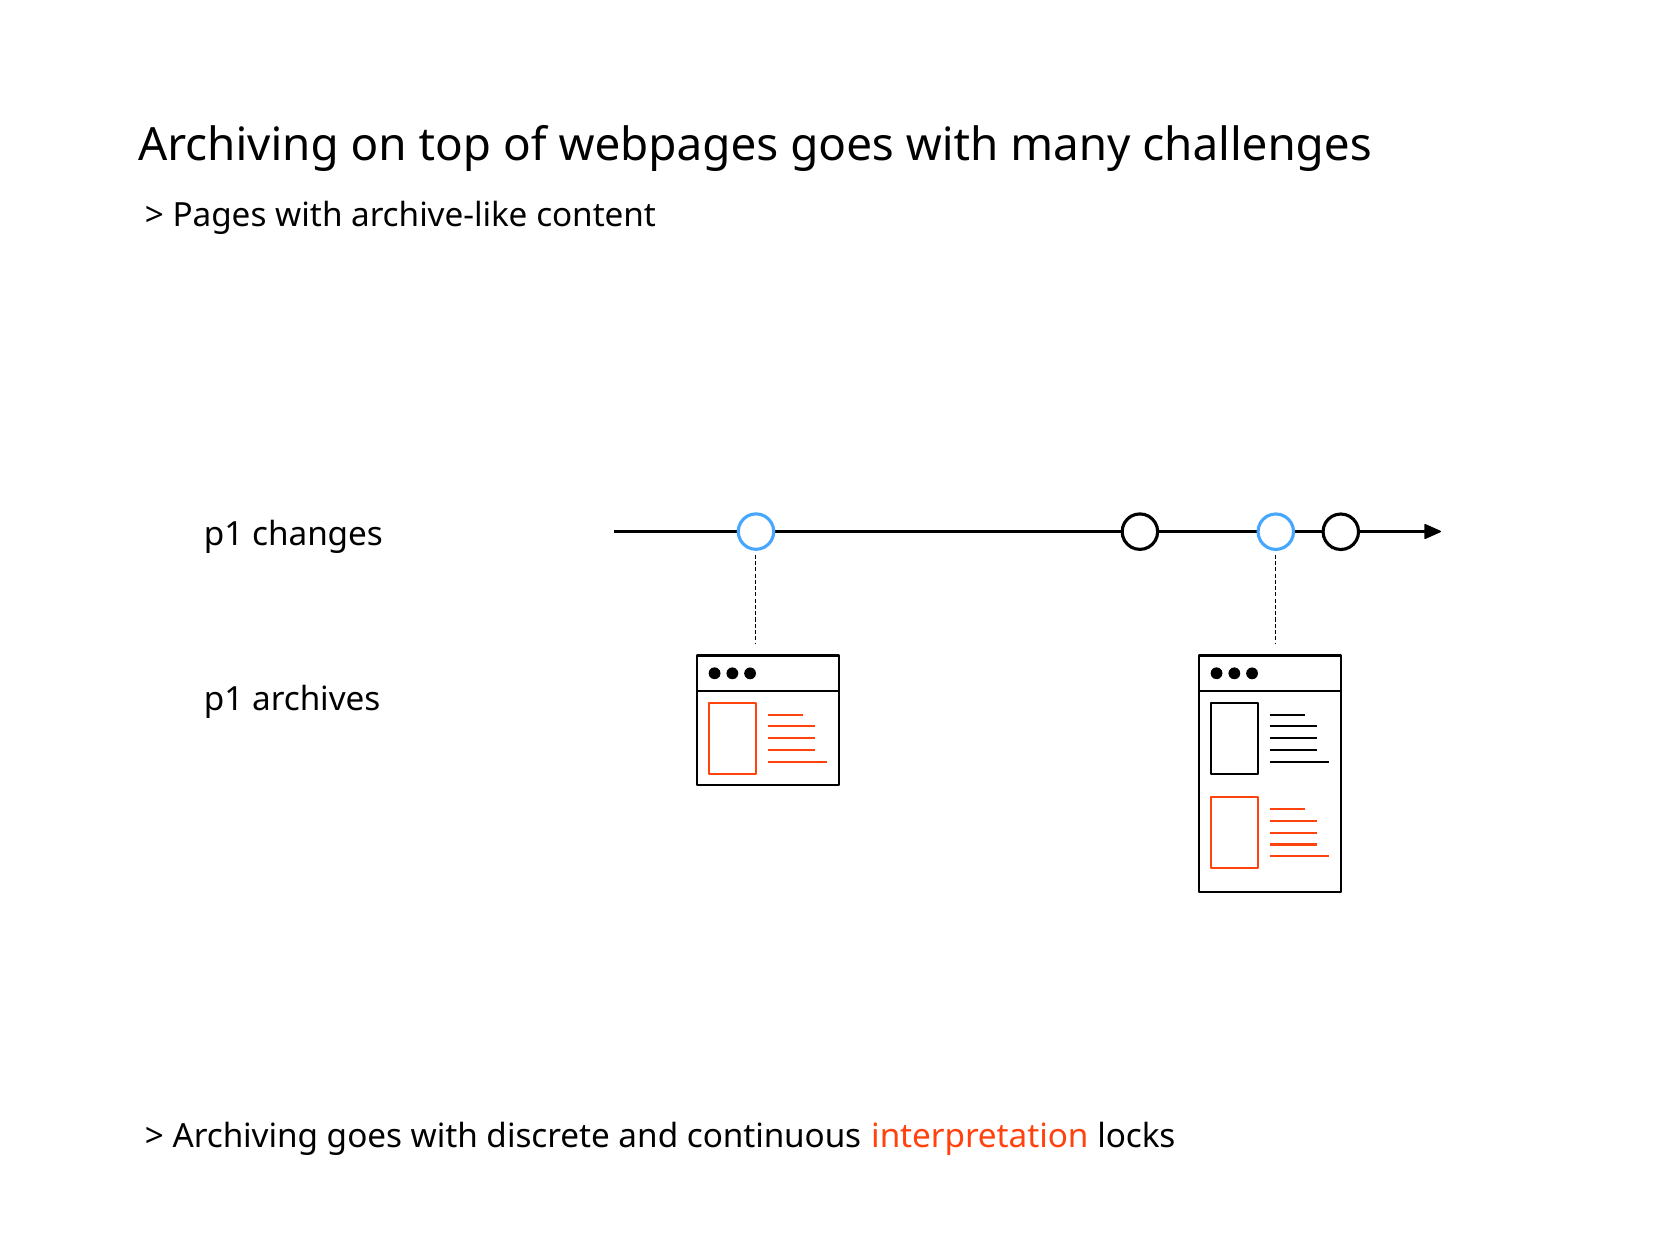

Archiving on top of webpages goes with many challenges
> Pages with archive-like content
p1 changes
p1 archives
> Archiving goes with discrete and continuous interpretation locks